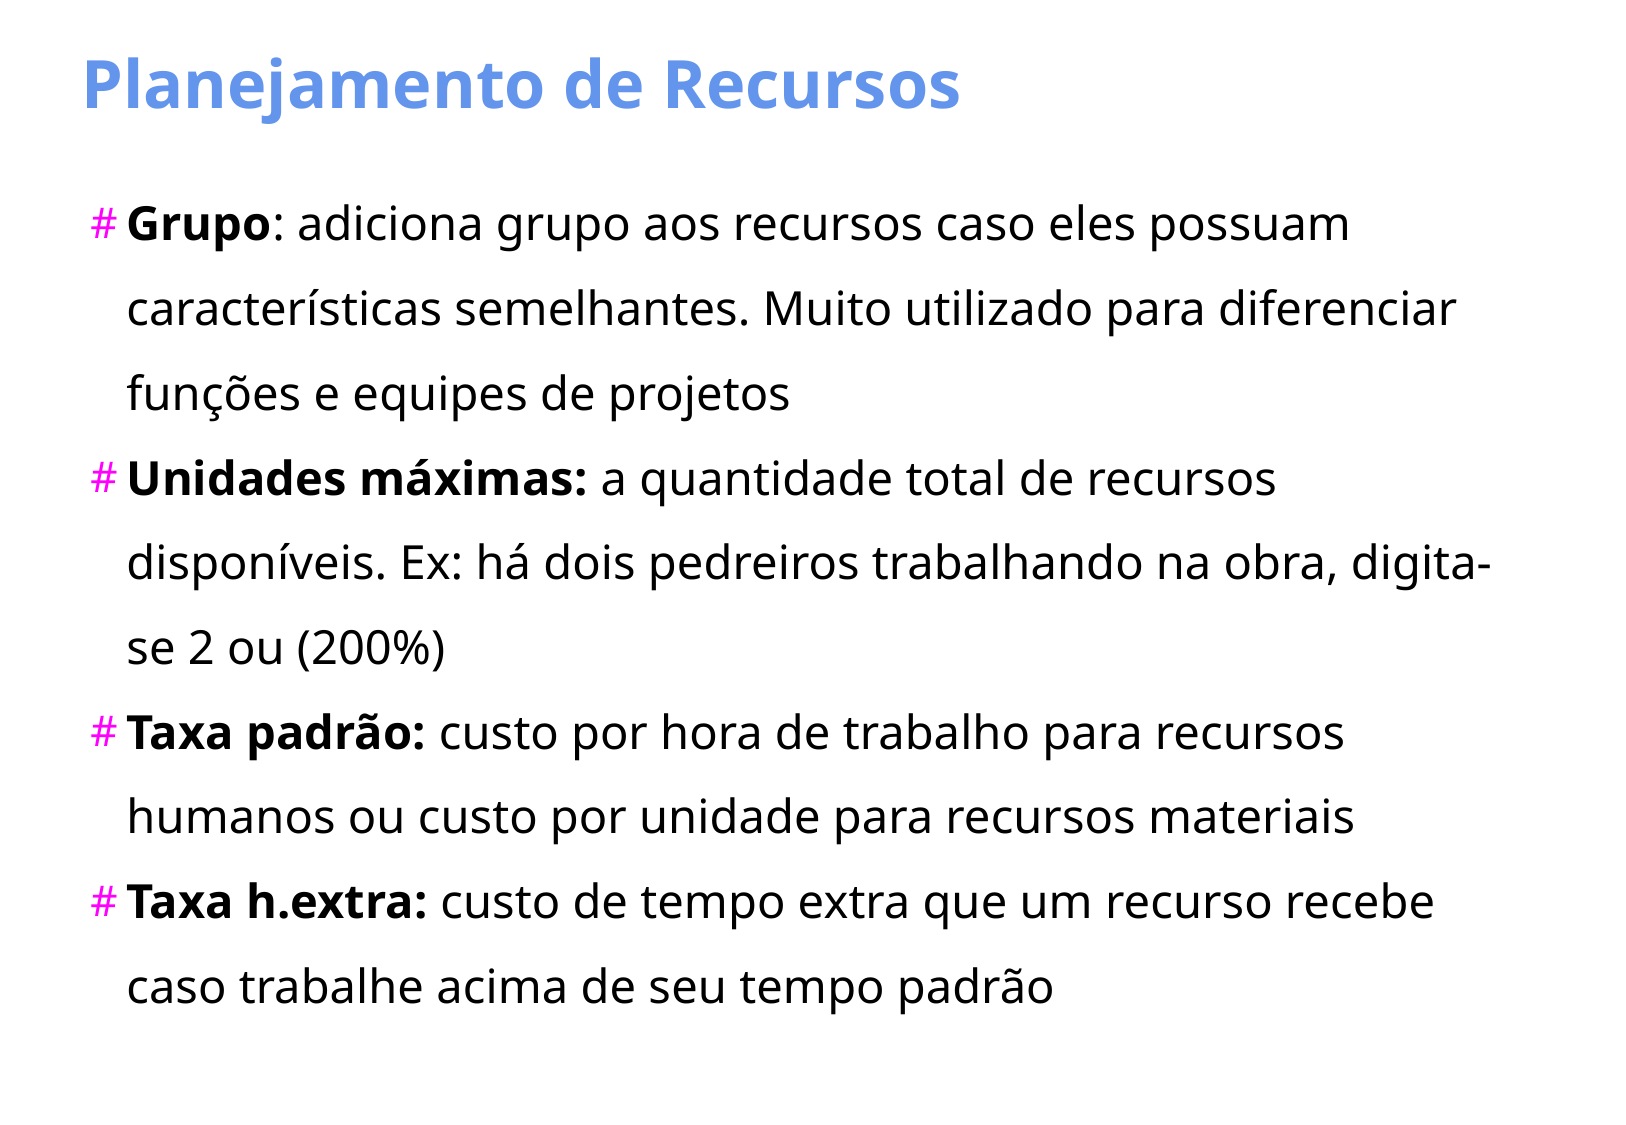

# Planejamento de Recursos
Grupo: adiciona grupo aos recursos caso eles possuam características semelhantes. Muito utilizado para diferenciar funções e equipes de projetos
Unidades máximas: a quantidade total de recursos disponíveis. Ex: há dois pedreiros trabalhando na obra, digita-se 2 ou (200%)
Taxa padrão: custo por hora de trabalho para recursos humanos ou custo por unidade para recursos materiais
Taxa h.extra: custo de tempo extra que um recurso recebe caso trabalhe acima de seu tempo padrão